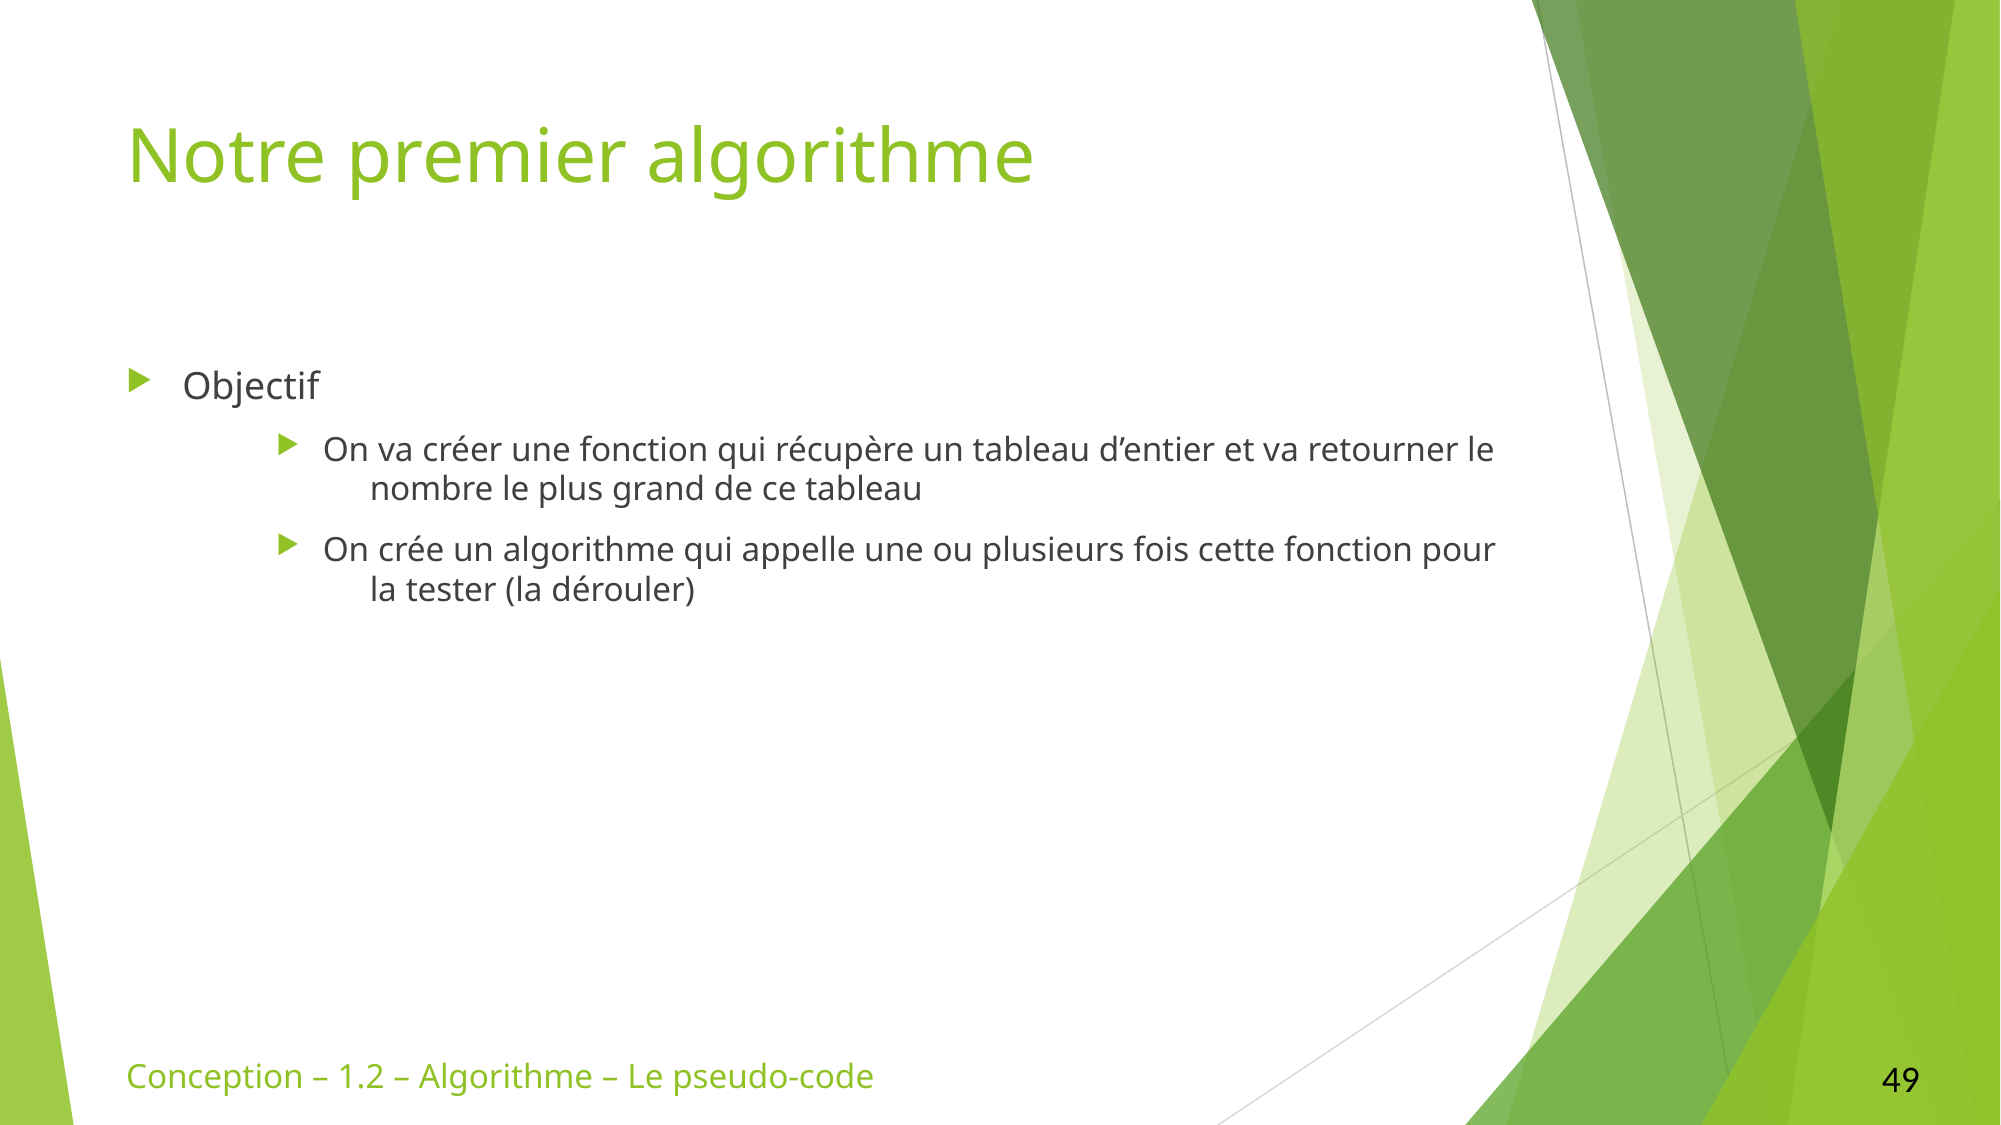

# Notre premier algorithme
Objectif
On va créer une fonction qui récupère un tableau d’entier et va retourner le nombre le plus grand de ce tableau
On crée un algorithme qui appelle une ou plusieurs fois cette fonction pour la tester (la dérouler)
Conception – 1.2 – Algorithme – Le pseudo-code